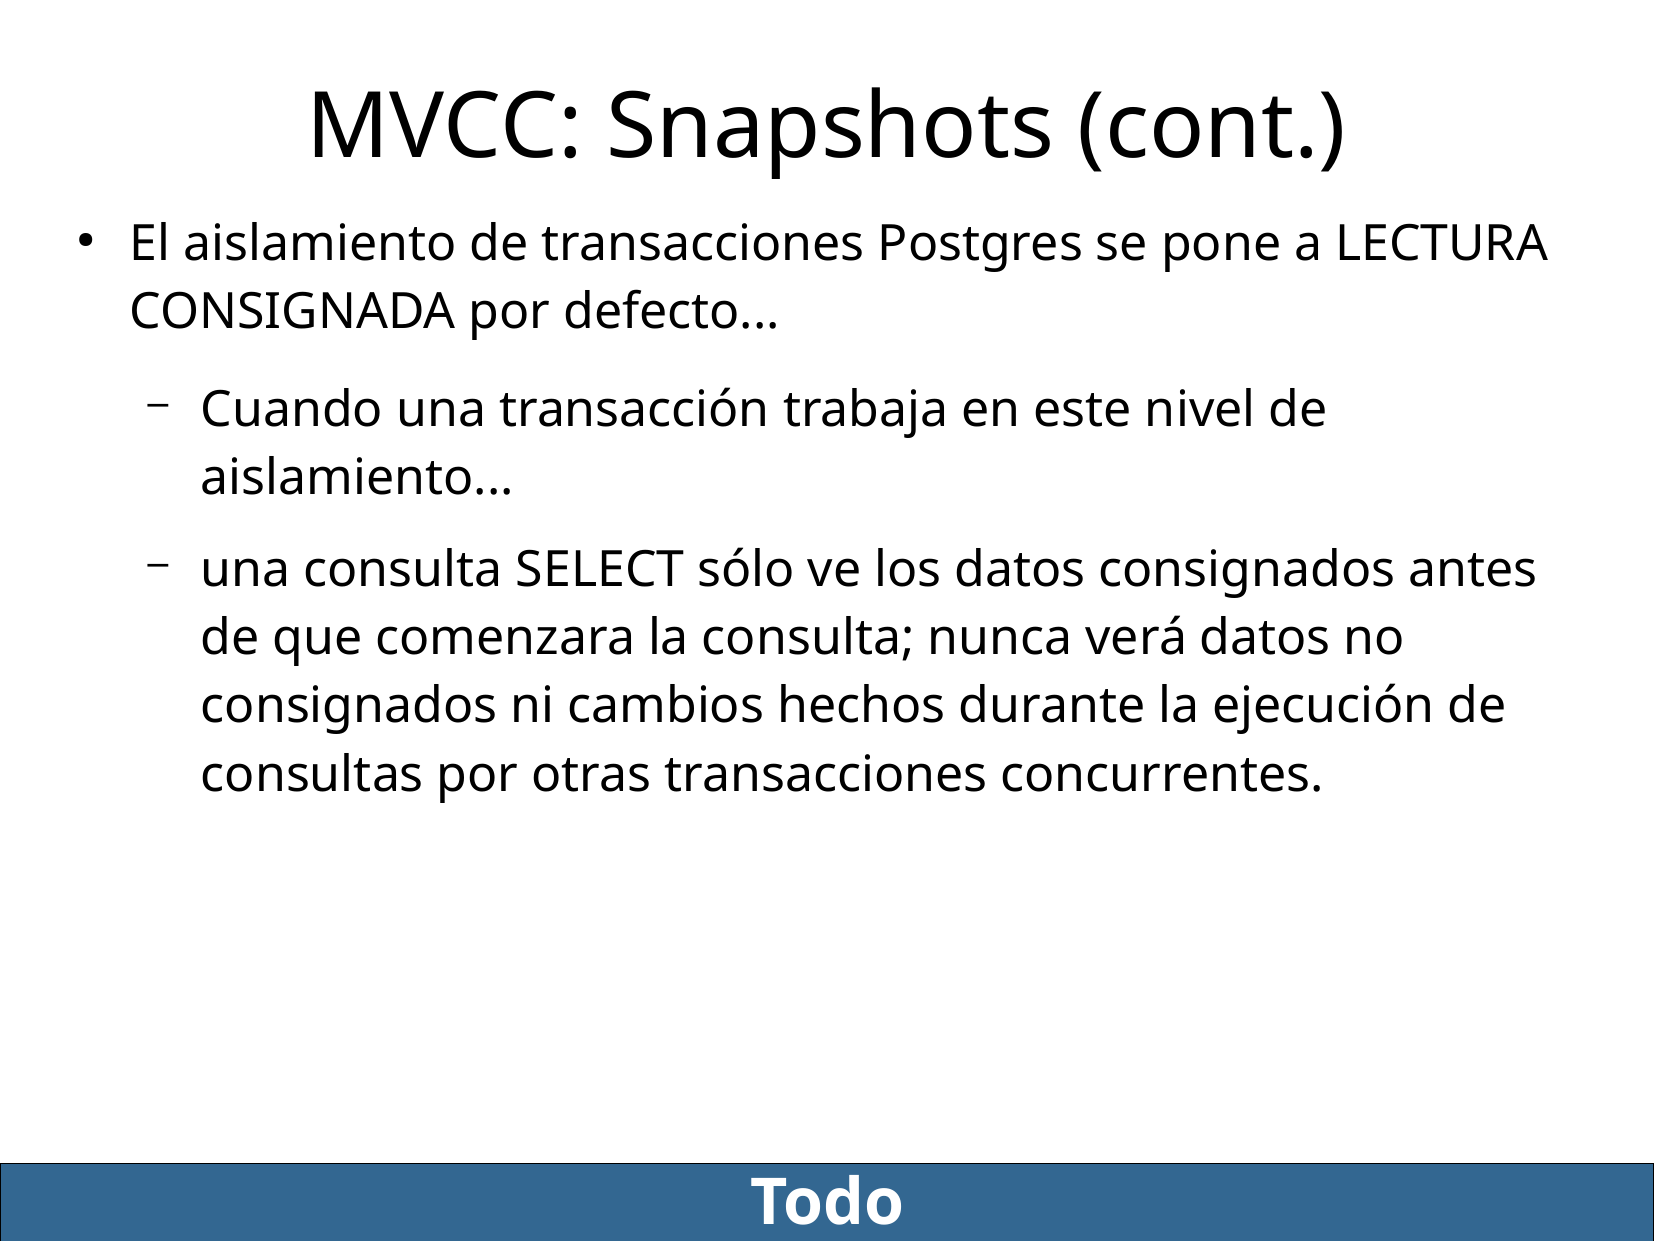

# MVCC: Snapshots (cont.)
El aislamiento de transacciones Postgres se pone a LECTURA CONSIGNADA por defecto...
Cuando una transacción trabaja en este nivel de aislamiento...
una consulta SELECT sólo ve los datos consignados antes de que comenzara la consulta; nunca verá datos no consignados ni cambios hechos durante la ejecución de consultas por otras transacciones concurrentes.